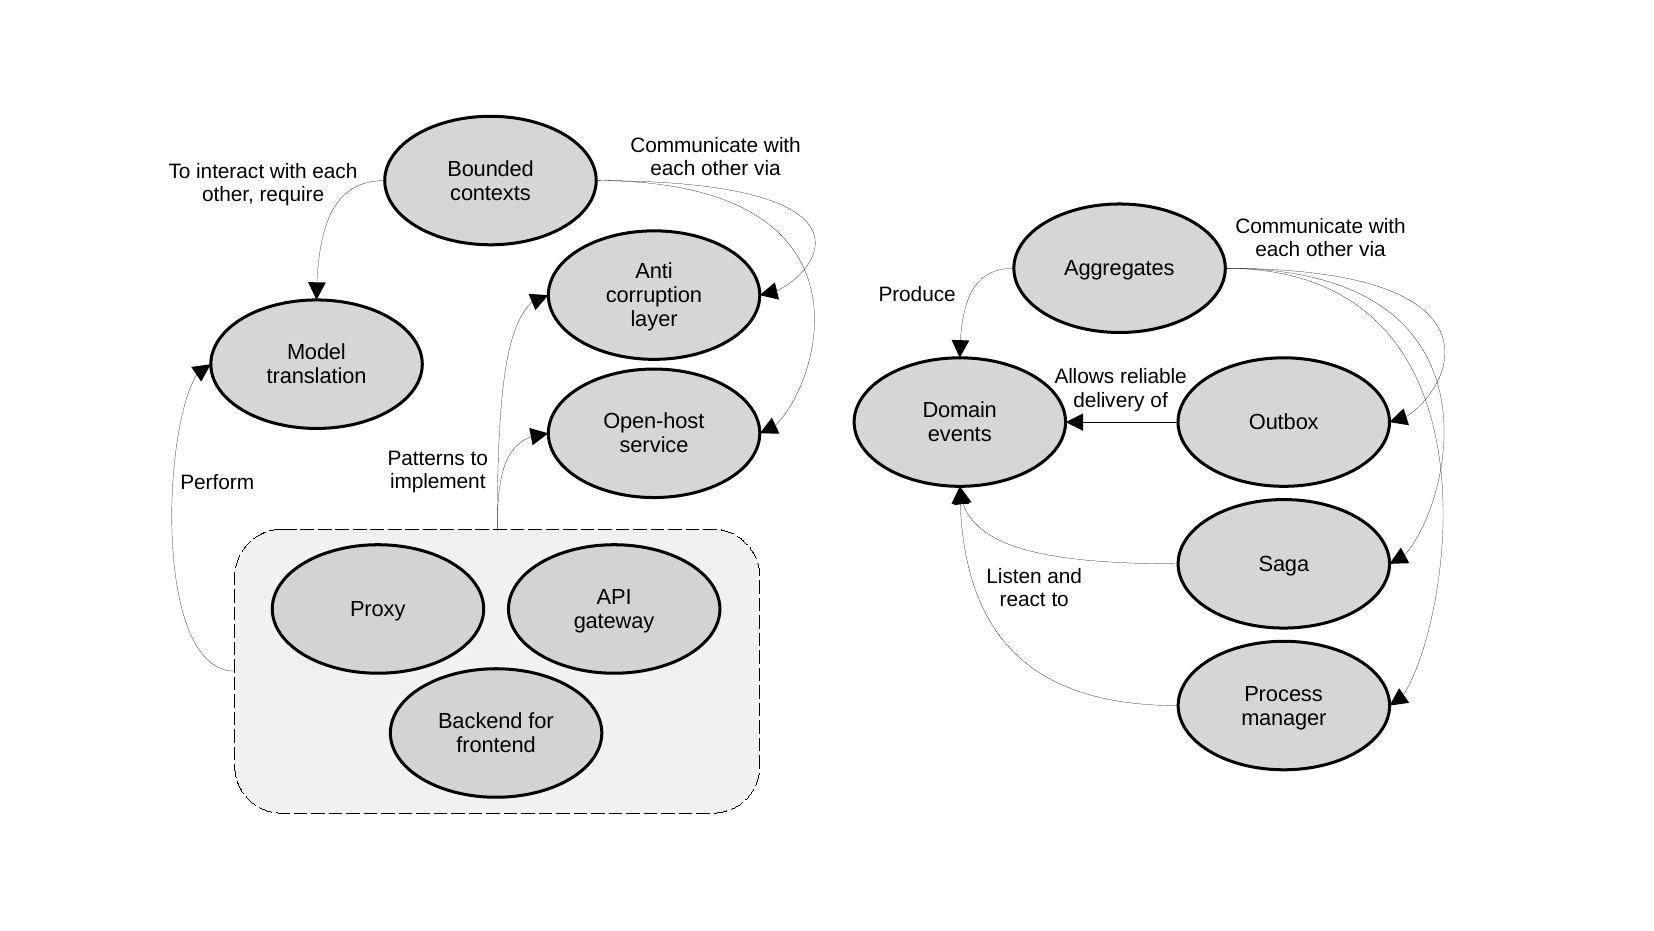

Bounded contexts
Communicate with
each other via
To interact with each
other, require
Aggregates
Communicate with
each other via
Anti corruption layer
Produce
Model translation
Domain events
Allows reliable
delivery of
Outbox
Open-host service
Patterns to
implement
Perform
Saga
Proxy
API gateway
Listen and
react to
Process manager
Backend for frontend